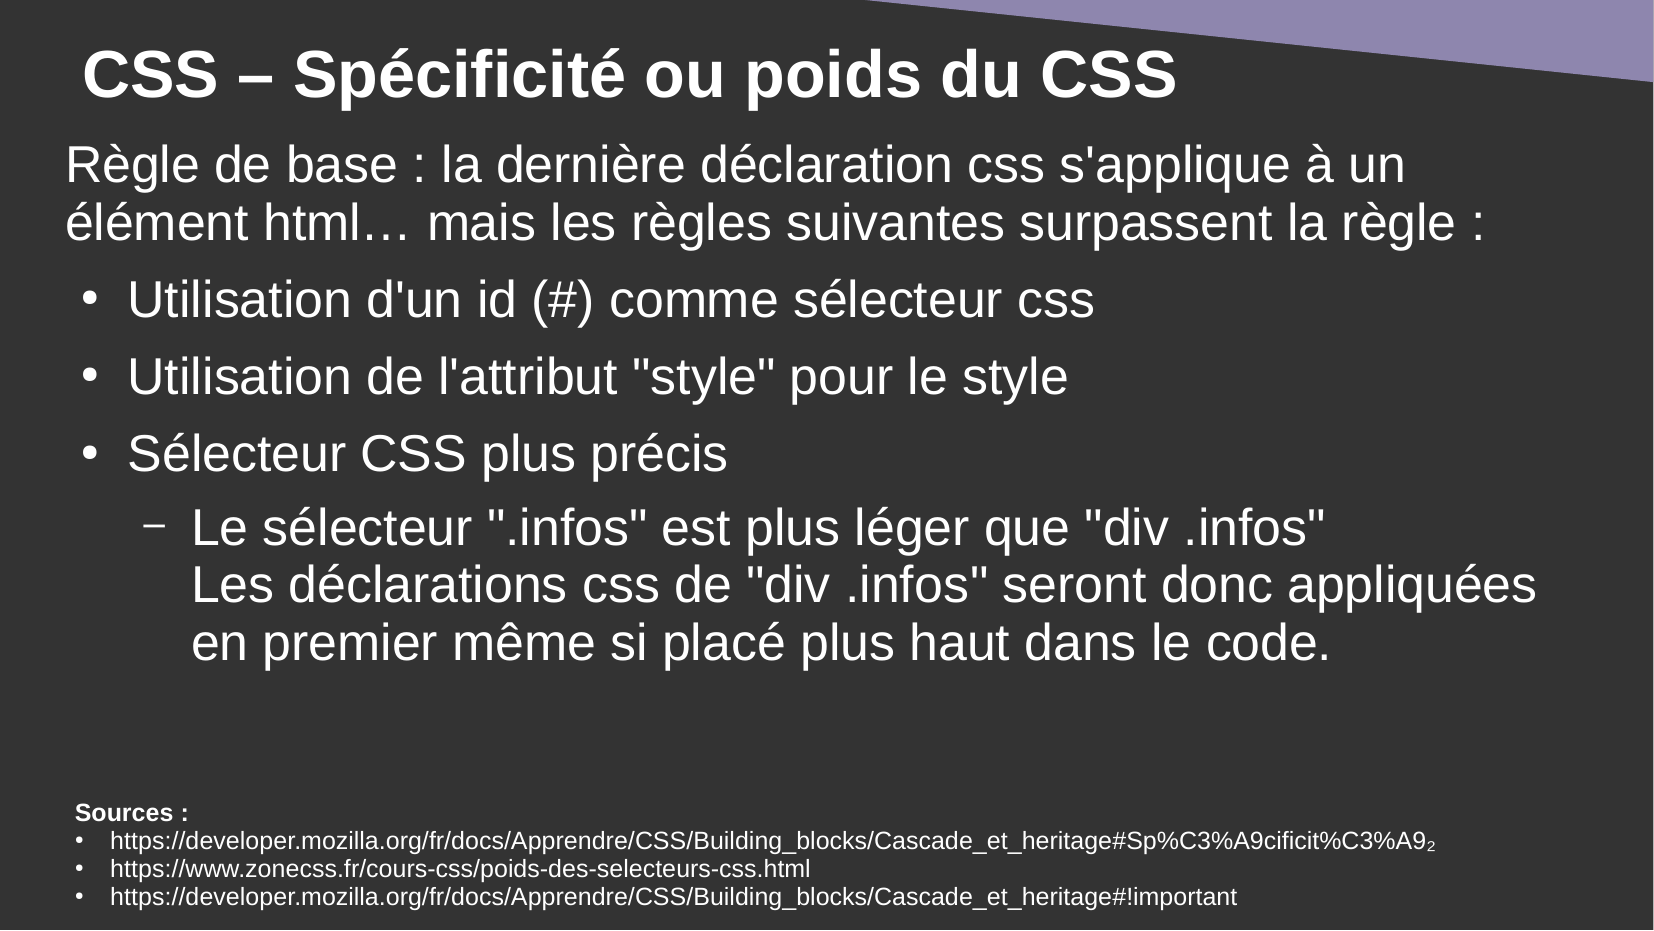

# CSS – Spécificité ou poids du CSS
Règle de base : la dernière déclaration css s'applique à un élément html… mais les règles suivantes surpassent la règle :
Utilisation d'un id (#) comme sélecteur css
Utilisation de l'attribut "style" pour le style
Sélecteur CSS plus précis
Le sélecteur ".infos" est plus léger que "div .infos"
Les déclarations css de "div .infos" seront donc appliquées en premier même si placé plus haut dans le code.
Sources :
https://developer.mozilla.org/fr/docs/Apprendre/CSS/Building_blocks/Cascade_et_heritage#Sp%C3%A9cificit%C3%A9₂
https://www.zonecss.fr/cours-css/poids-des-selecteurs-css.html
https://developer.mozilla.org/fr/docs/Apprendre/CSS/Building_blocks/Cascade_et_heritage#!important